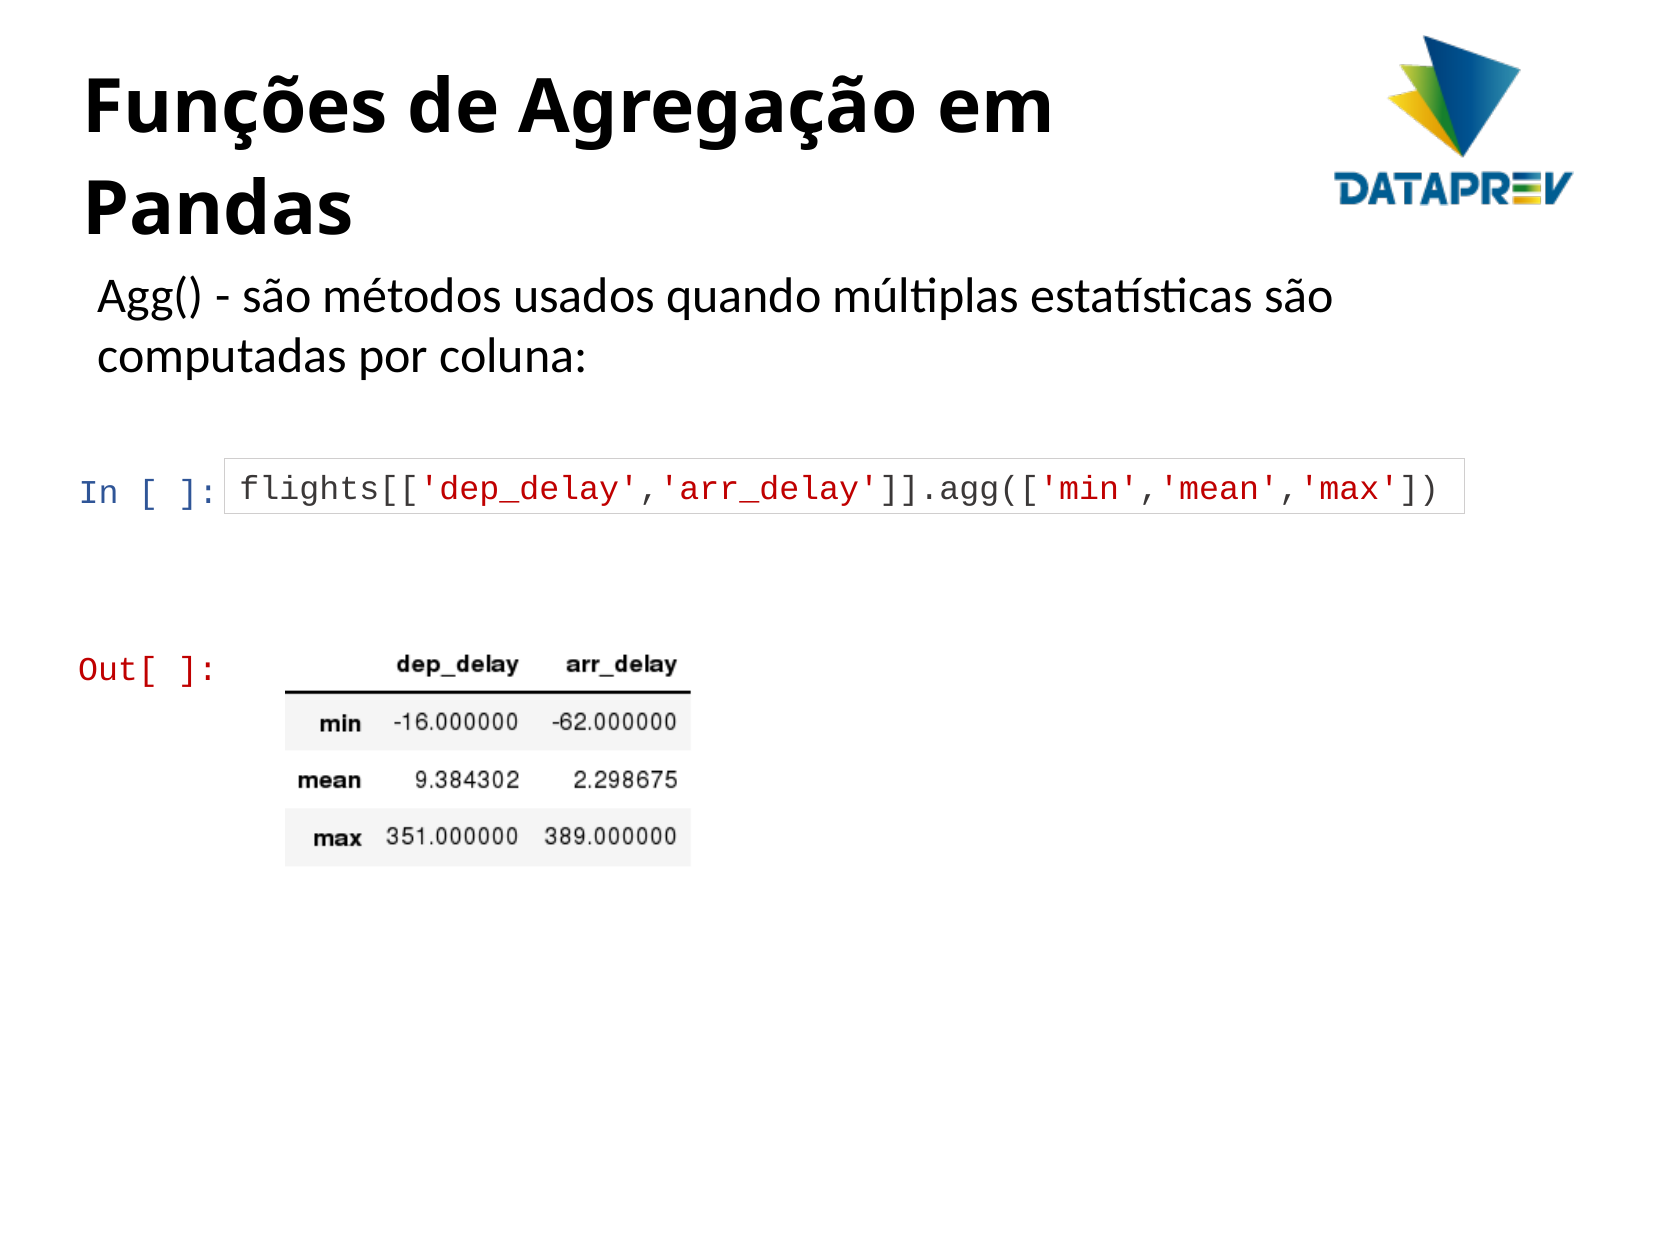

# Funções de Agregação em Pandas
Agg() - são métodos usados quando múltiplas estatísticas são computadas por coluna:
 In [ ]:
flights[['dep_delay','arr_delay']].agg(['min','mean','max'])
 Out[ ]: